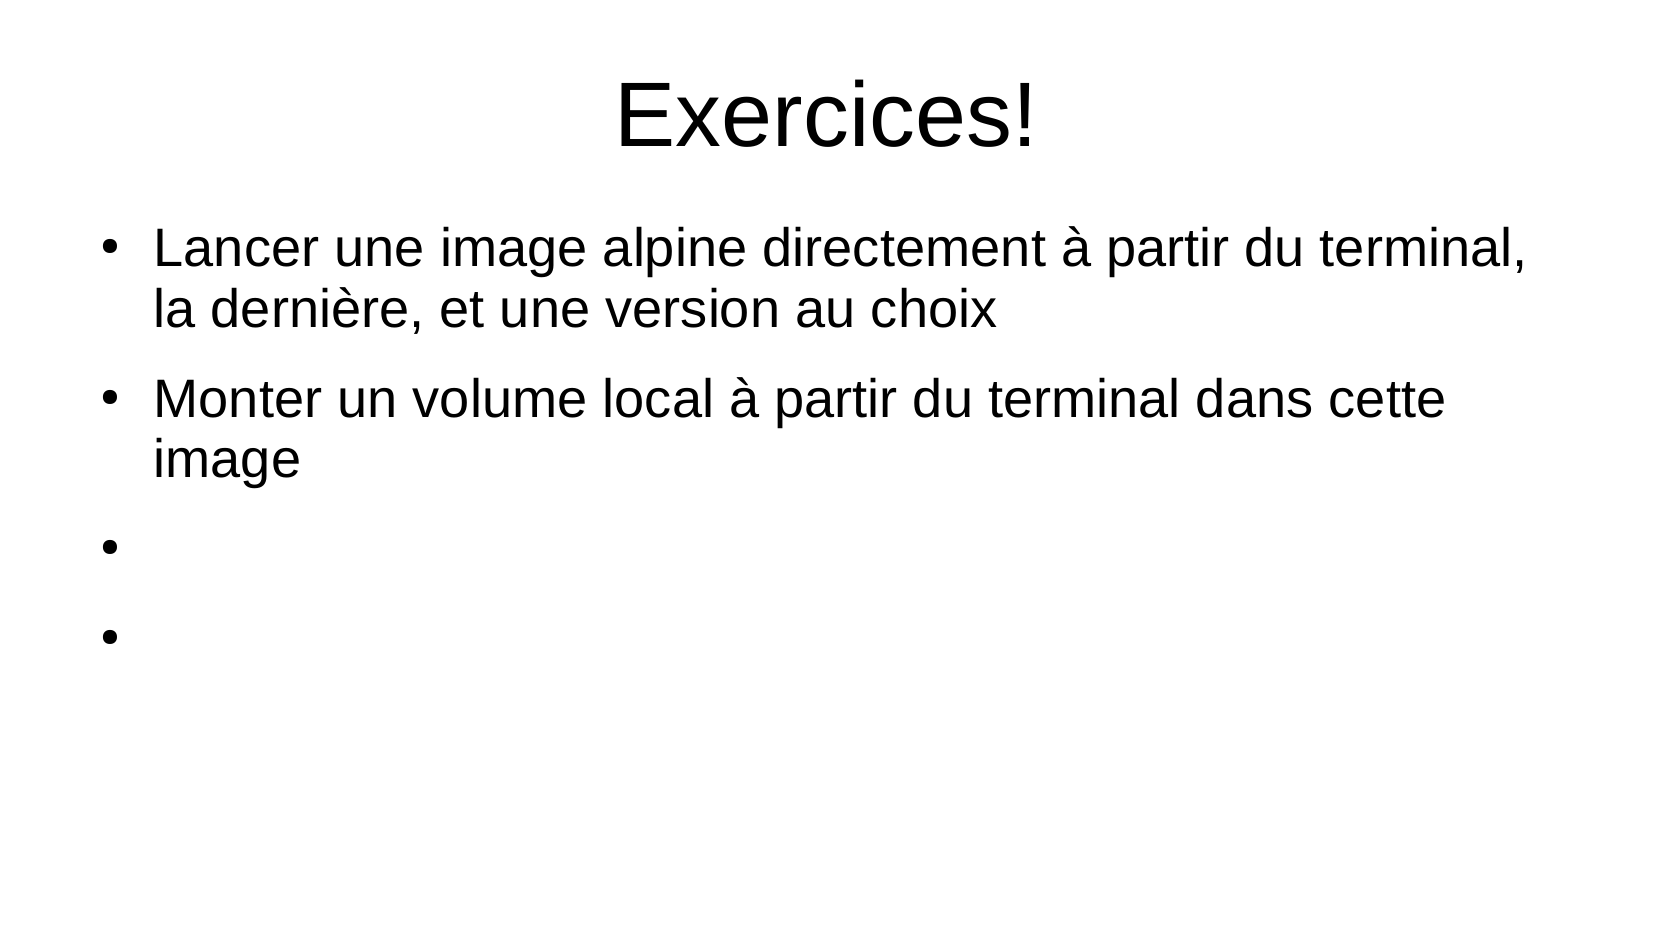

# Exercices!
Lancer une image alpine directement à partir du terminal, la dernière, et une version au choix
Monter un volume local à partir du terminal dans cette image